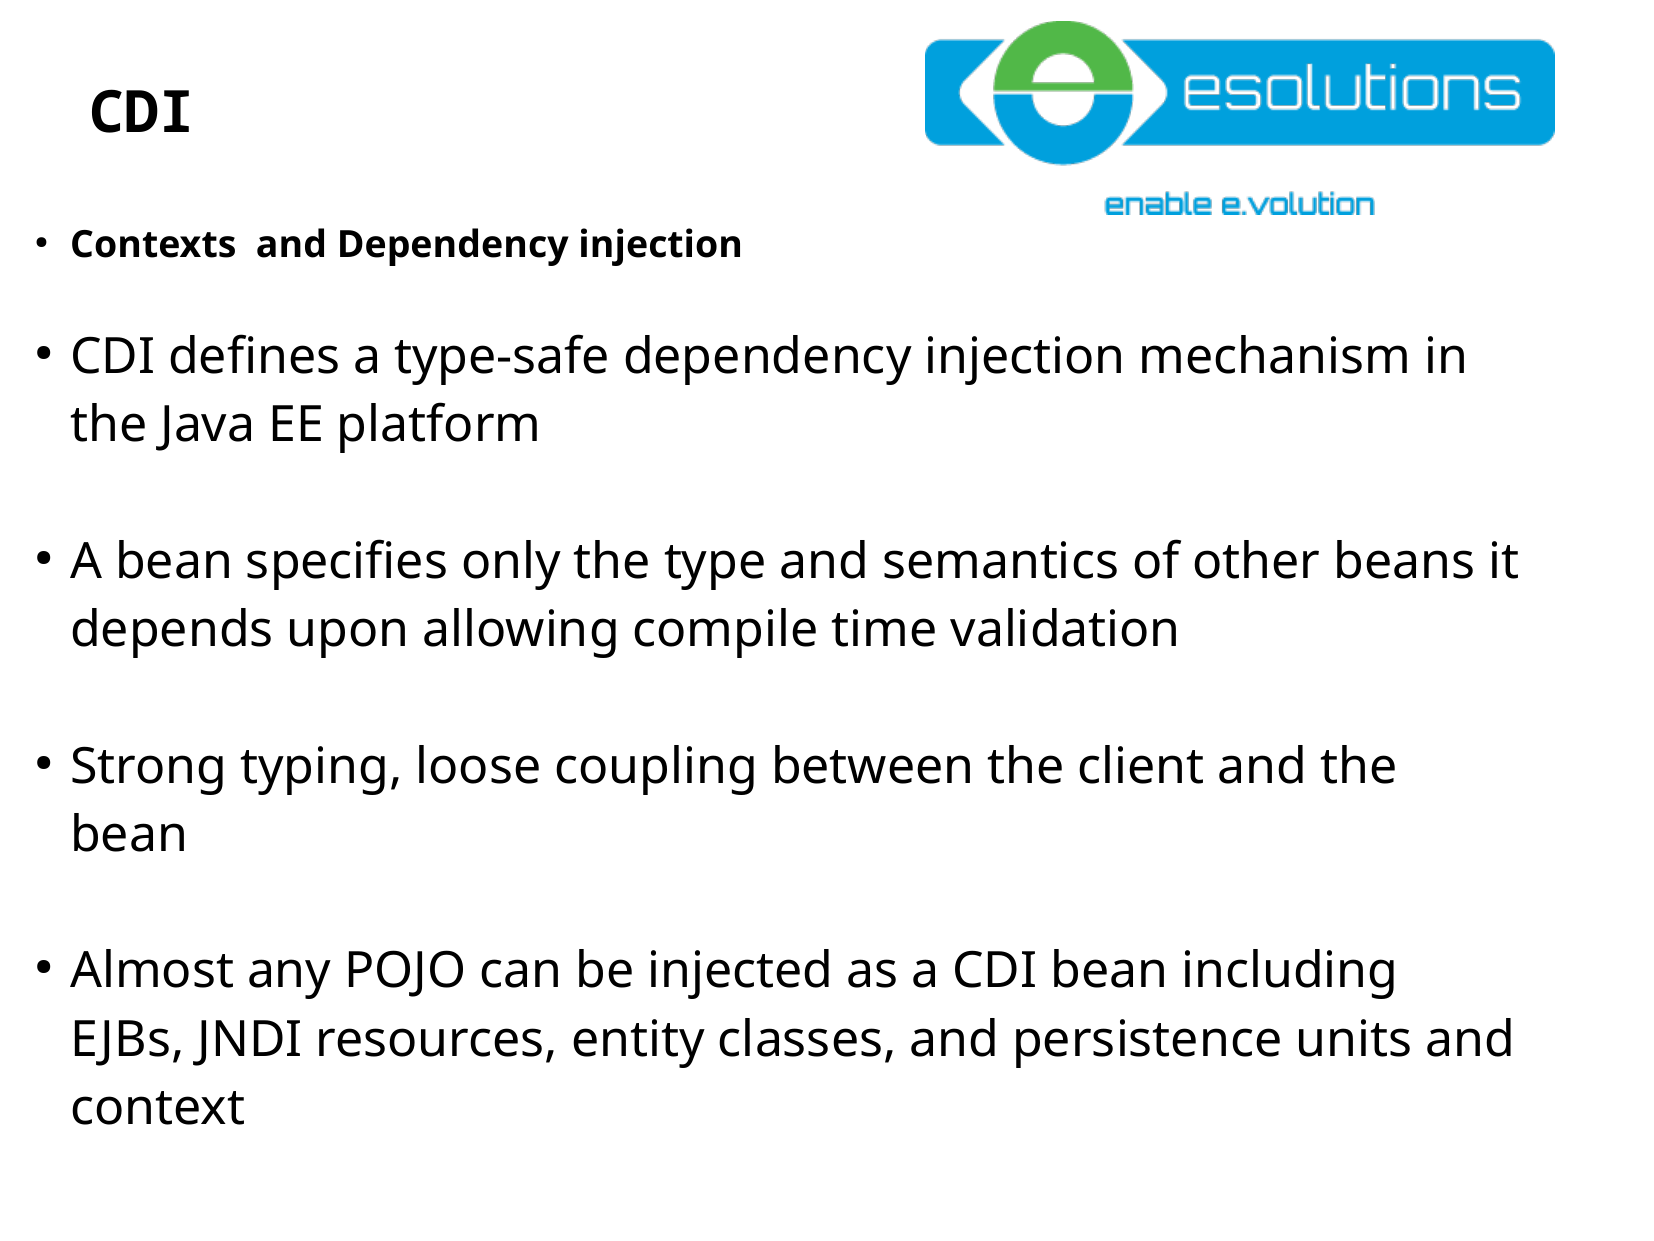

#
CDI
Contexts and Dependency injection
CDI defines a type-safe dependency injection mechanism in the Java EE platform
A bean specifies only the type and semantics of other beans it depends upon allowing compile time validation
Strong typing, loose coupling between the client and the bean
Almost any POJO can be injected as a CDI bean including EJBs, JNDI resources, entity classes, and persistence units and context